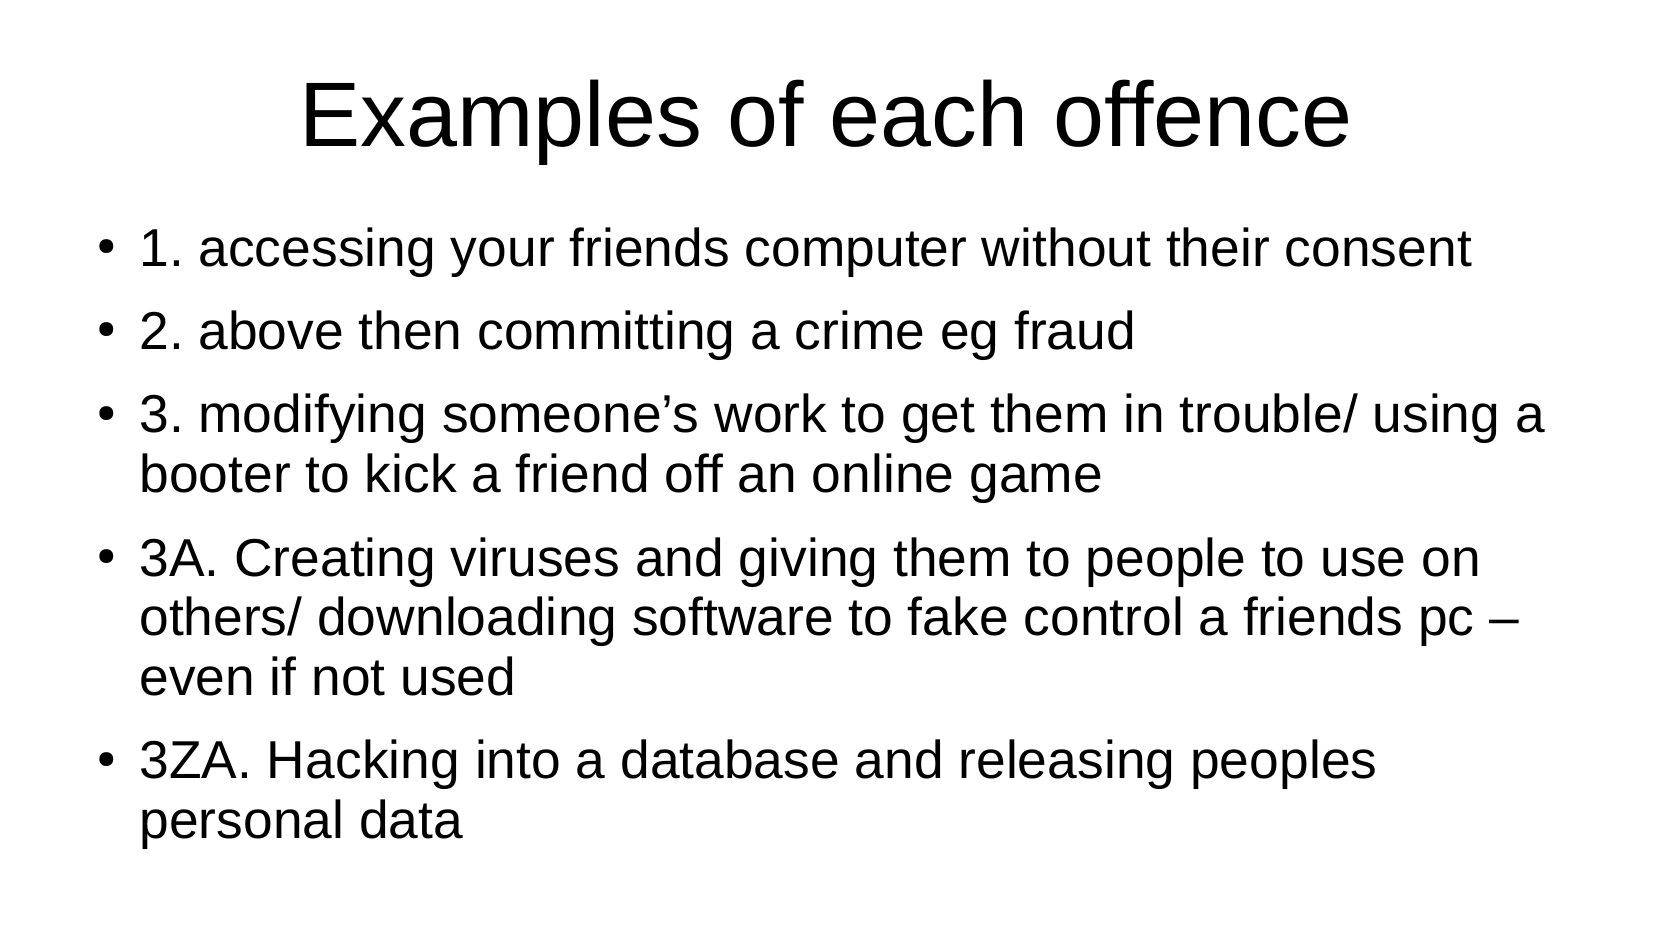

# Examples of each offence
1. accessing your friends computer without their consent
2. above then committing a crime eg fraud
3. modifying someone’s work to get them in trouble/ using a booter to kick a friend off an online game
3A. Creating viruses and giving them to people to use on others/ downloading software to fake control a friends pc – even if not used
3ZA. Hacking into a database and releasing peoples personal data